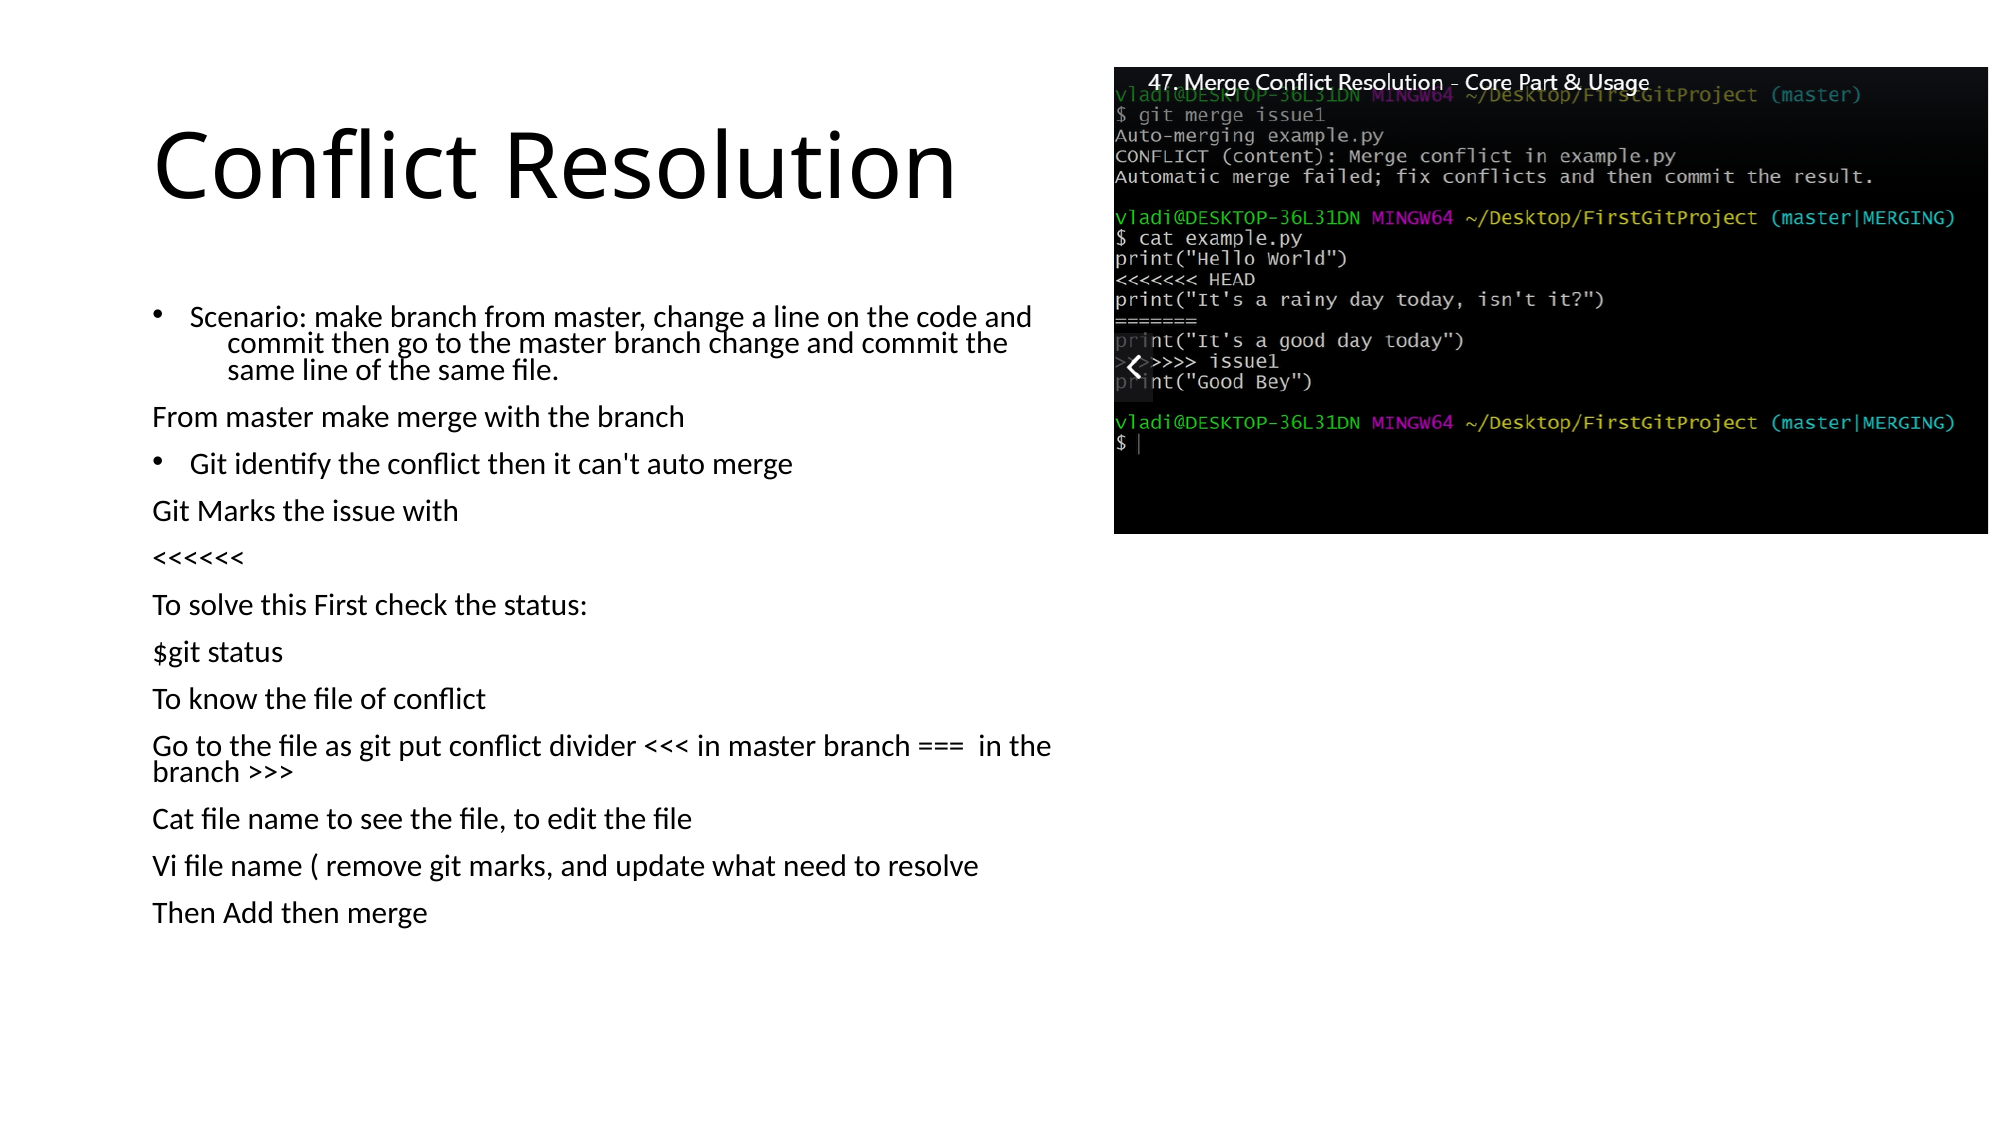

# Conflict Resolution
Scenario: make branch from master, change a line on the code and commit then go to the master branch change and commit the same line of the same file.
From master make merge with the branch
Git identify the conflict then it can't auto merge
Git Marks the issue with
<<<<<<
To solve this First check the status:
$git status
To know the file of conflict
Go to the file as git put conflict divider <<< in master branch === in the branch >>>
Cat file name to see the file, to edit the file
Vi file name ( remove git marks, and update what need to resolve
Then Add then merge